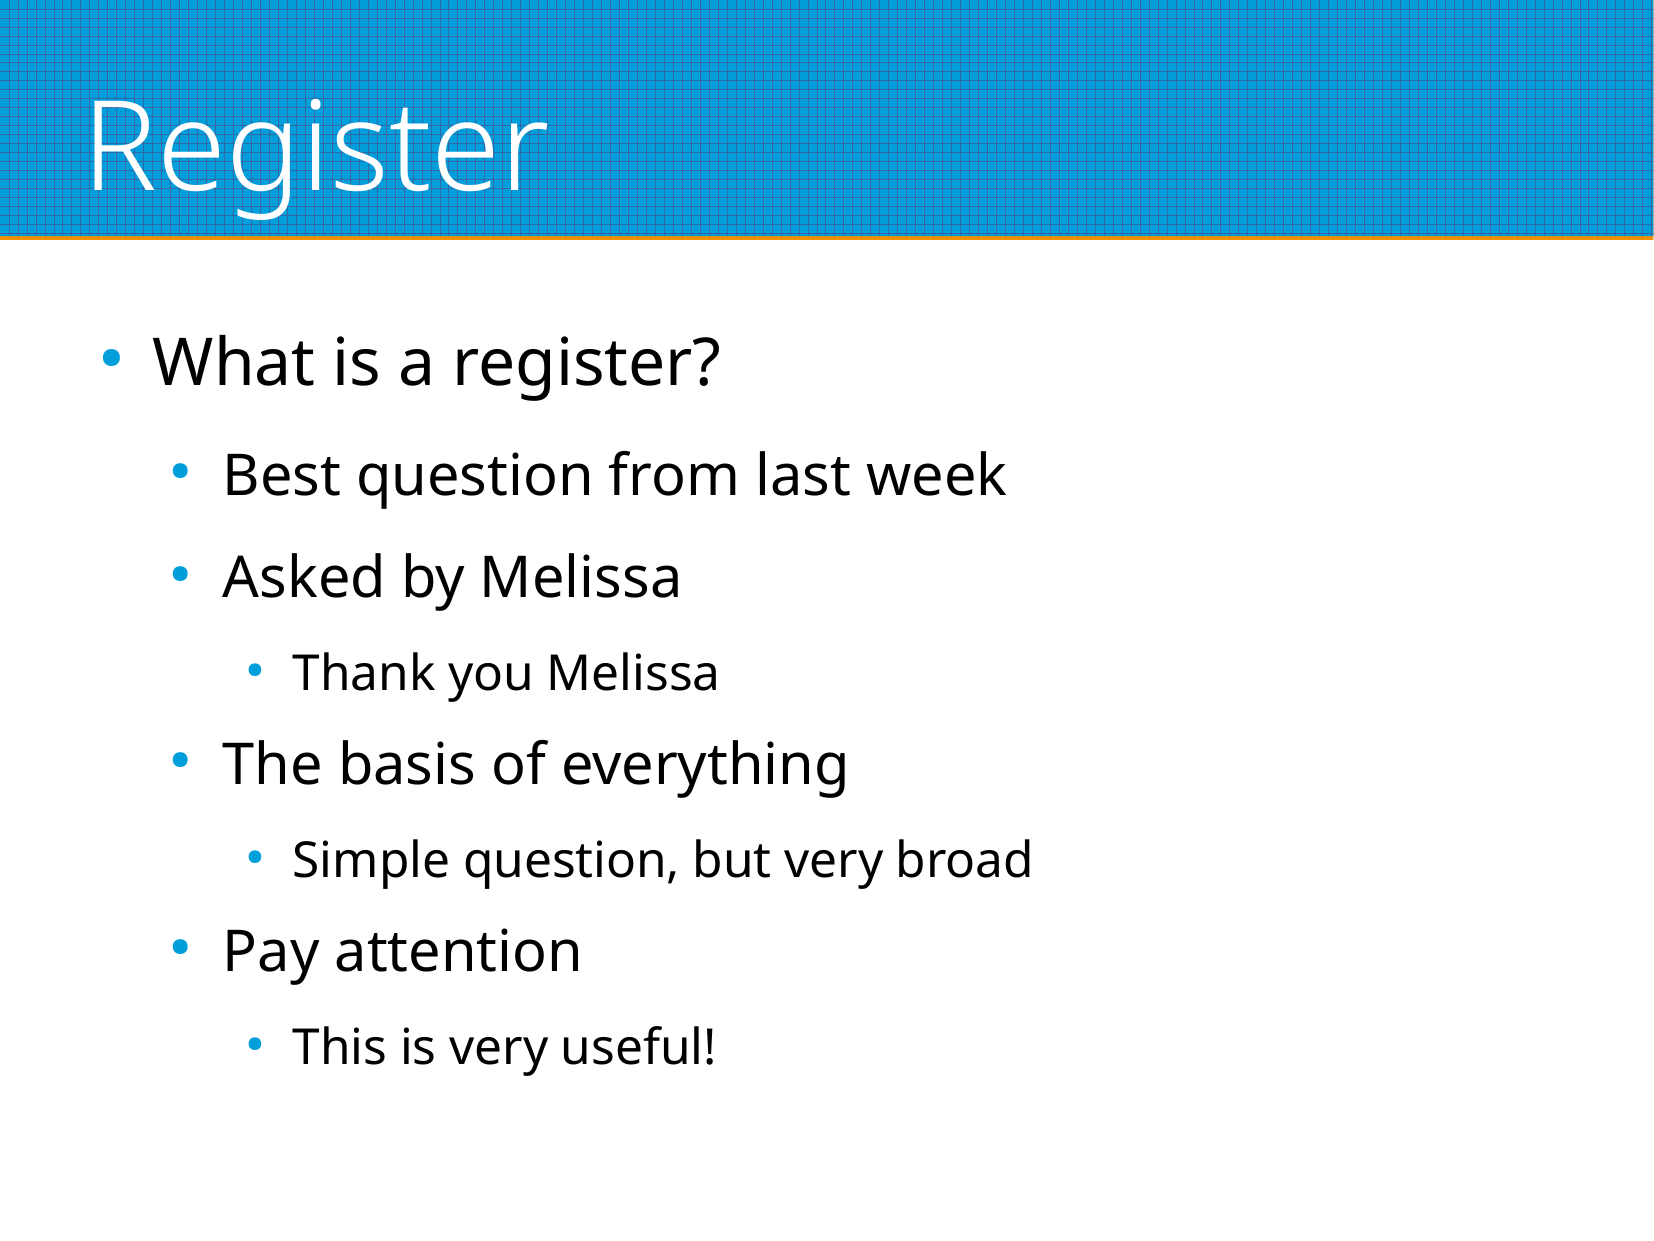

# Register
What is a register?
Best question from last week
Asked by Melissa
Thank you Melissa
The basis of everything
Simple question, but very broad
Pay attention
This is very useful!